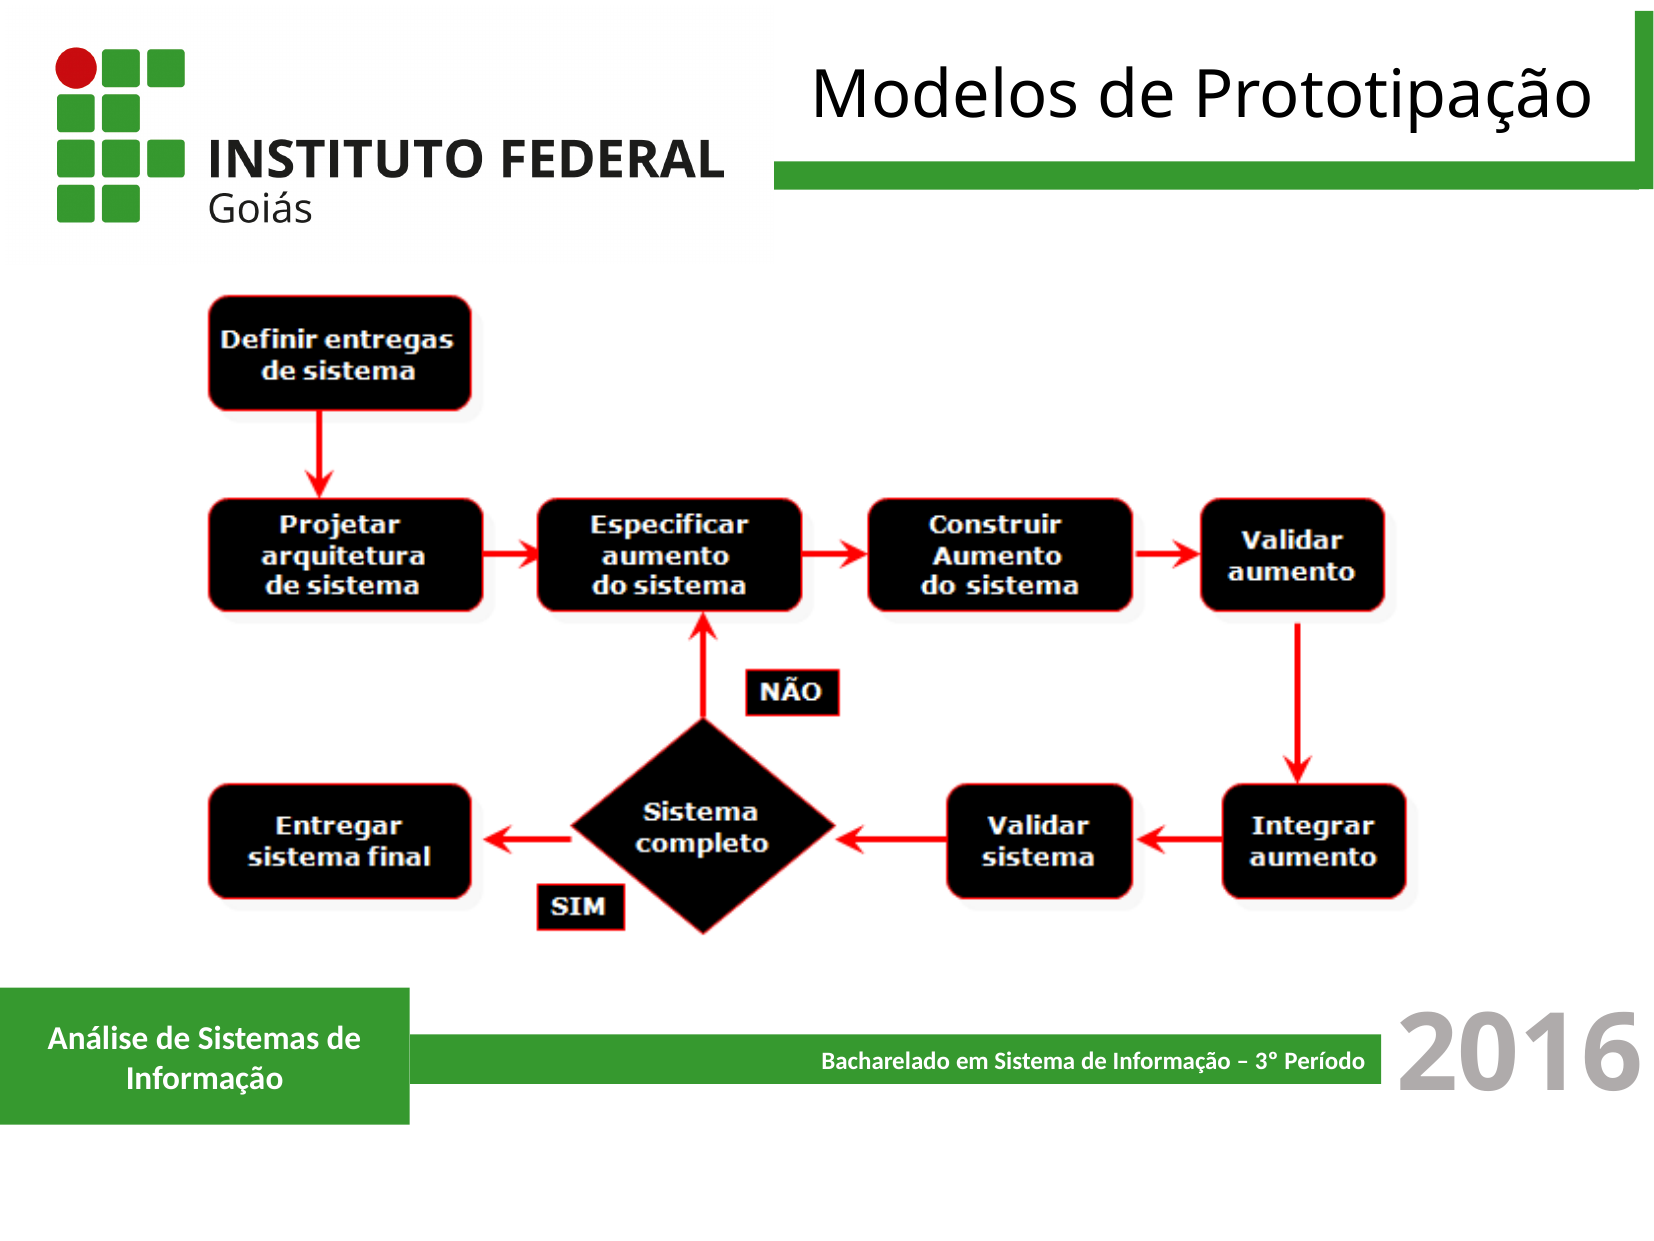

Modelos de Prototipação
2016
Análise de Sistemas de Informação
Bacharelado em Sistema de Informação – 3º Período